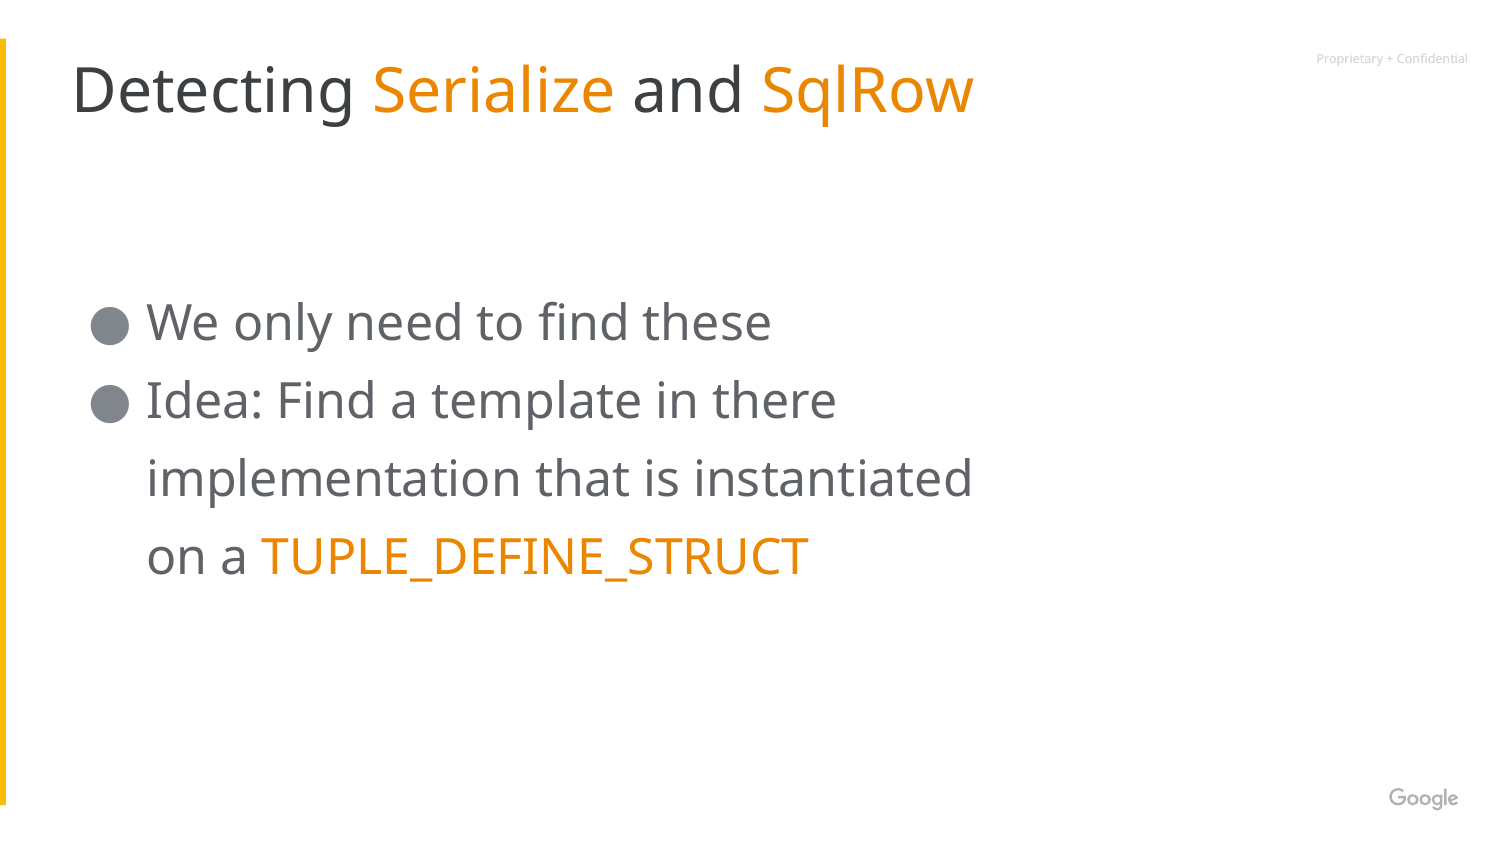

Detecting Serialize and SqlRow
# We only need to find these
Idea: Find a template in there implementation that is instantiated on a TUPLE_DEFINE_STRUCT